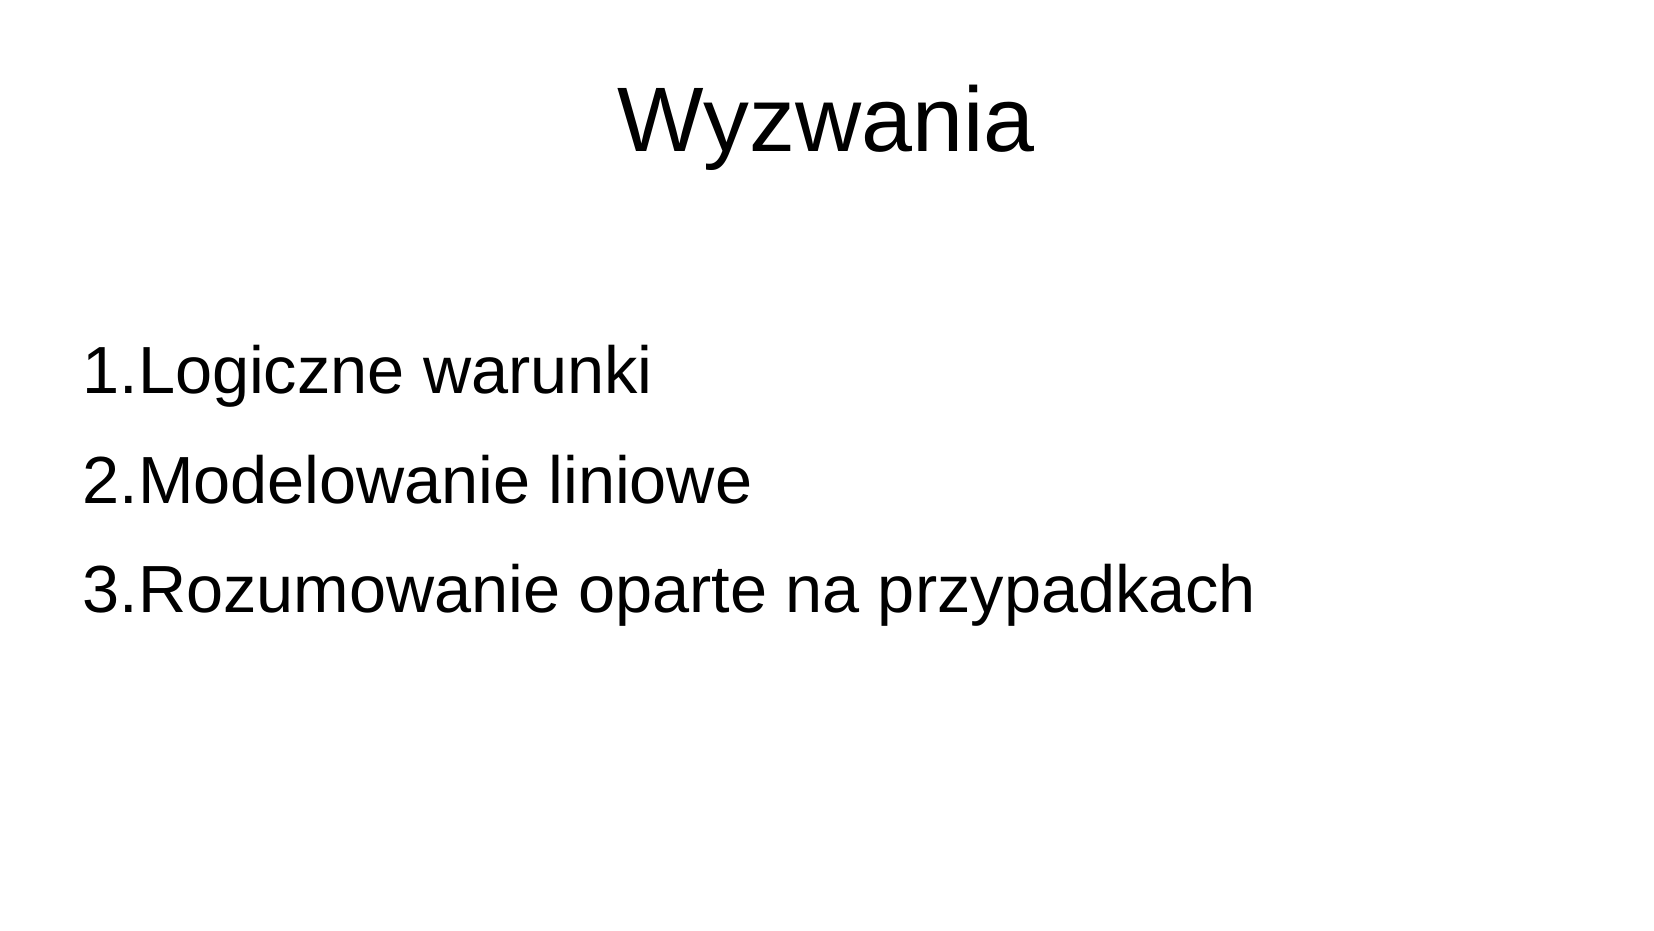

# Wyzwania
Logiczne warunki
Modelowanie liniowe
Rozumowanie oparte na przypadkach